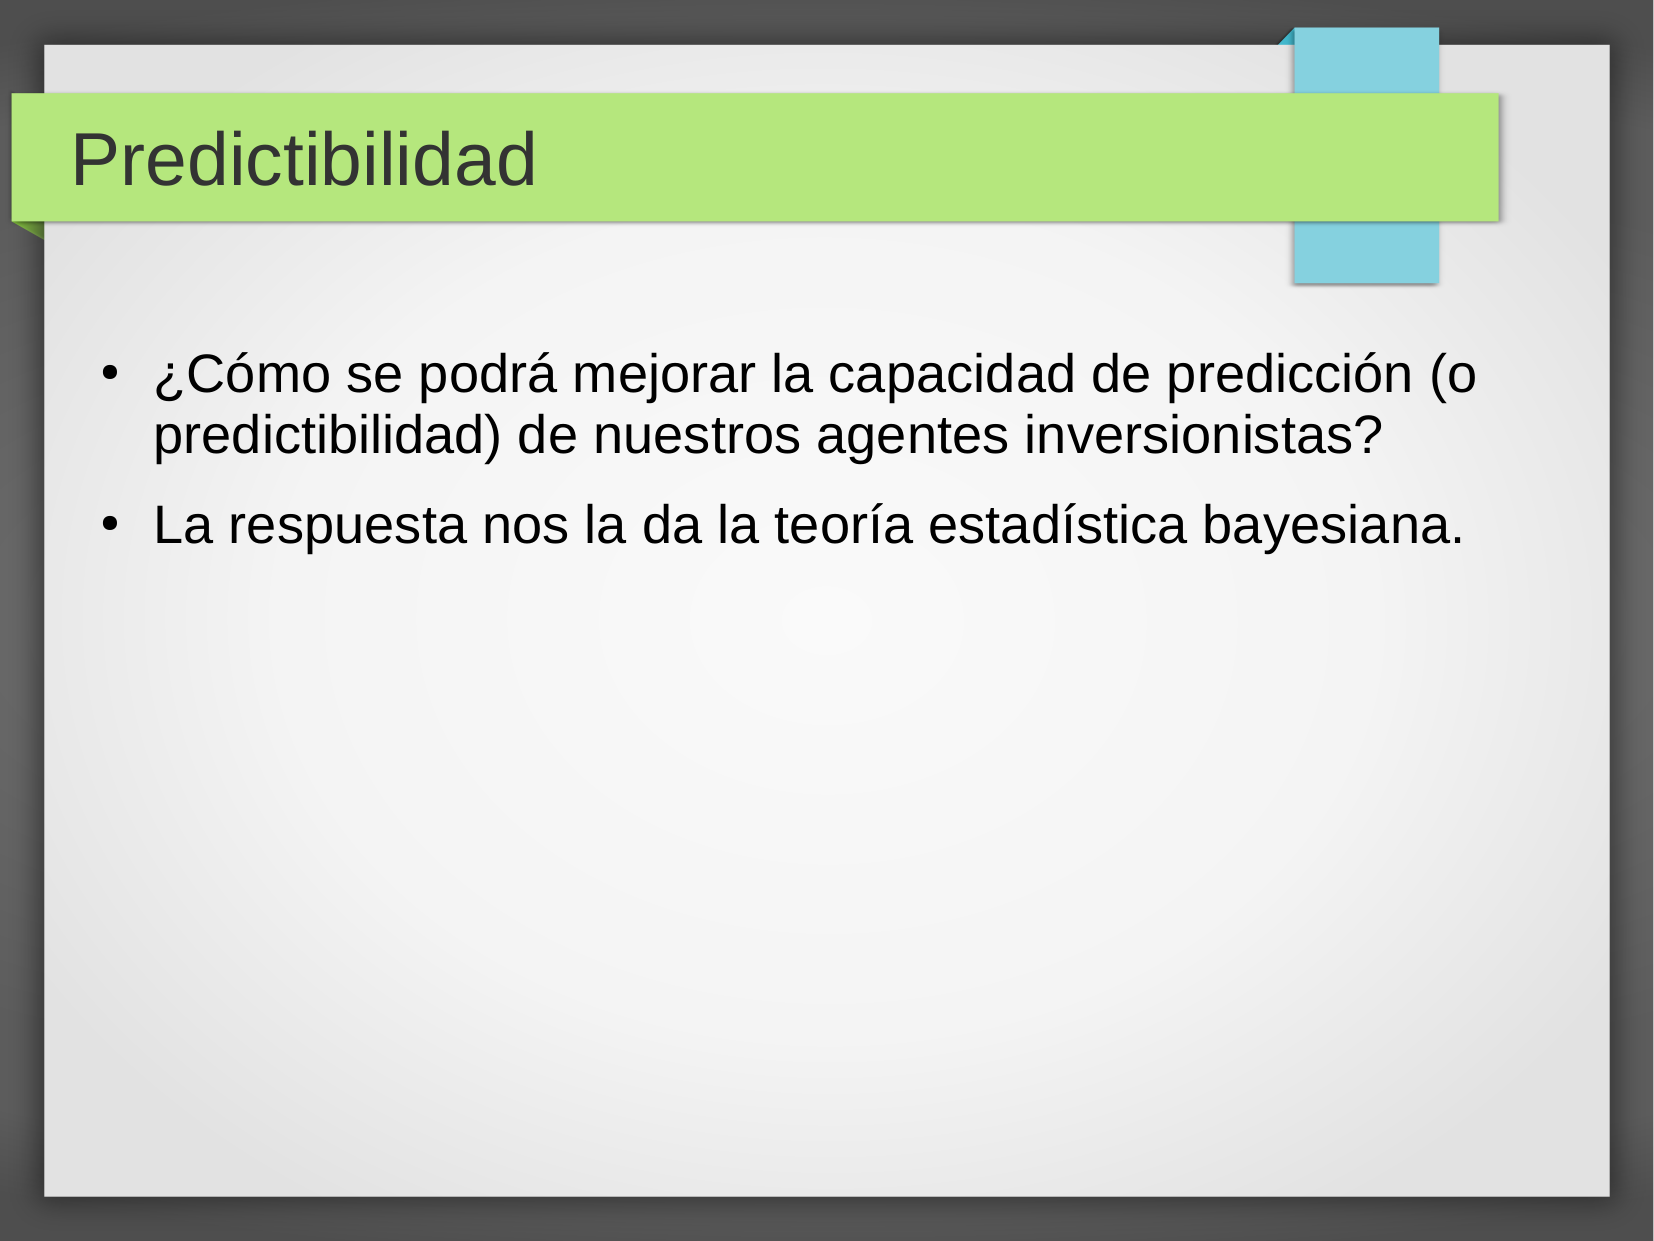

# Predictibilidad
¿Cómo se podrá mejorar la capacidad de predicción (o predictibilidad) de nuestros agentes inversionistas?
La respuesta nos la da la teoría estadística bayesiana.